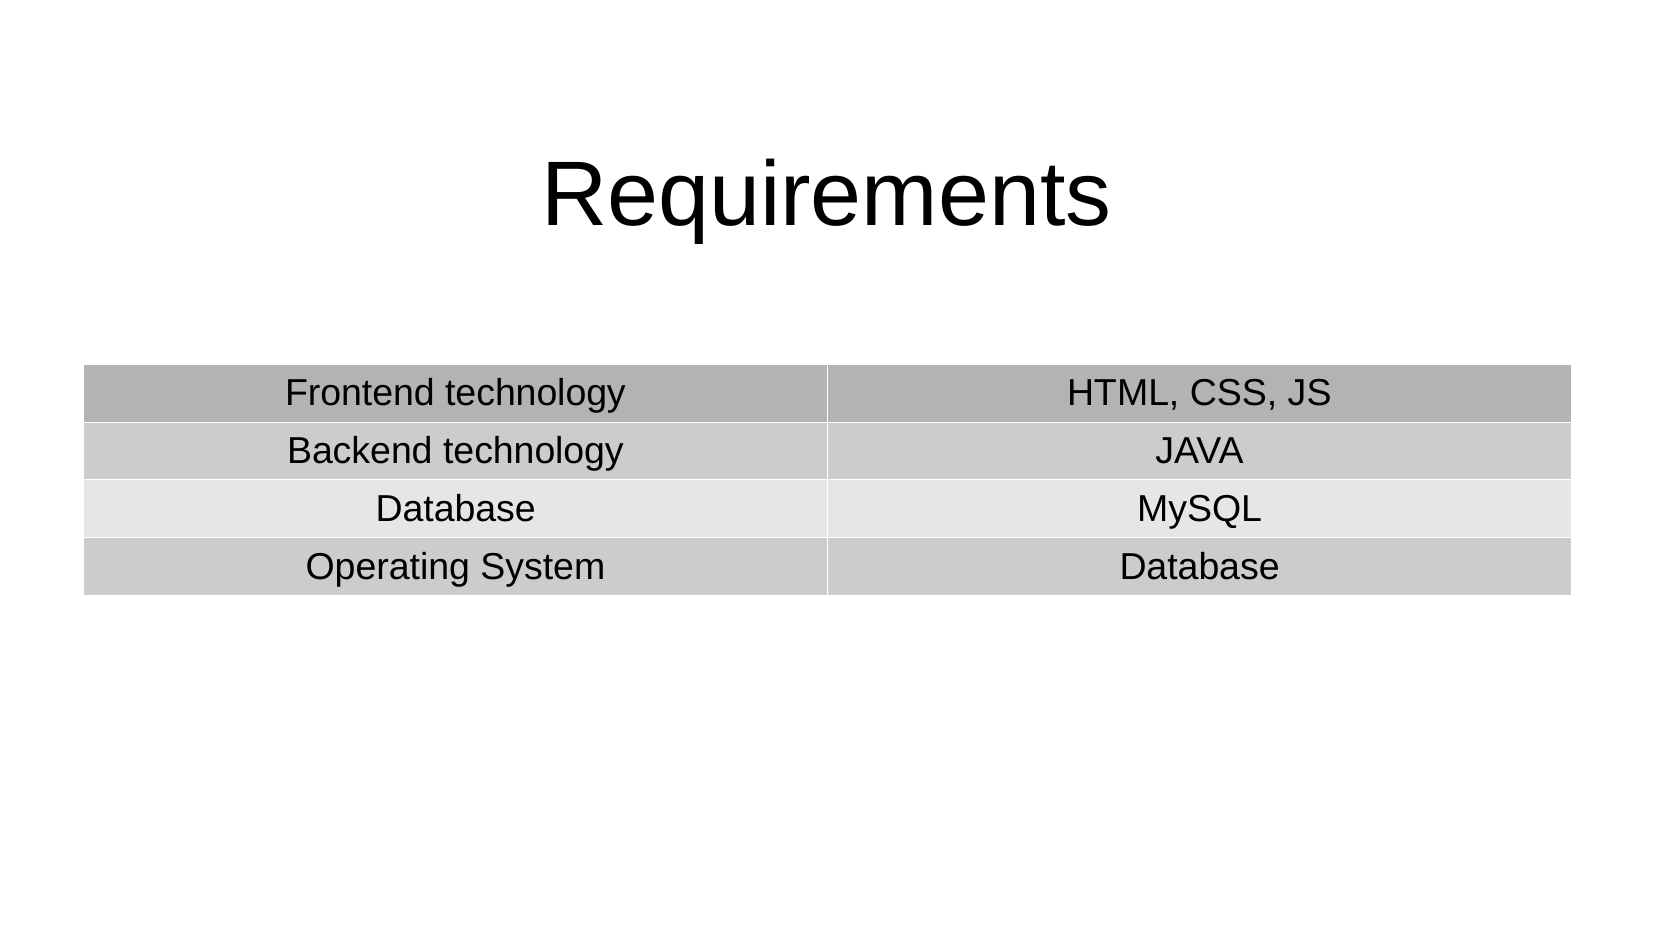

# Requirements
| Frontend technology | HTML, CSS, JS |
| --- | --- |
| Backend technology | JAVA |
| Database | MySQL |
| Operating System | Database |